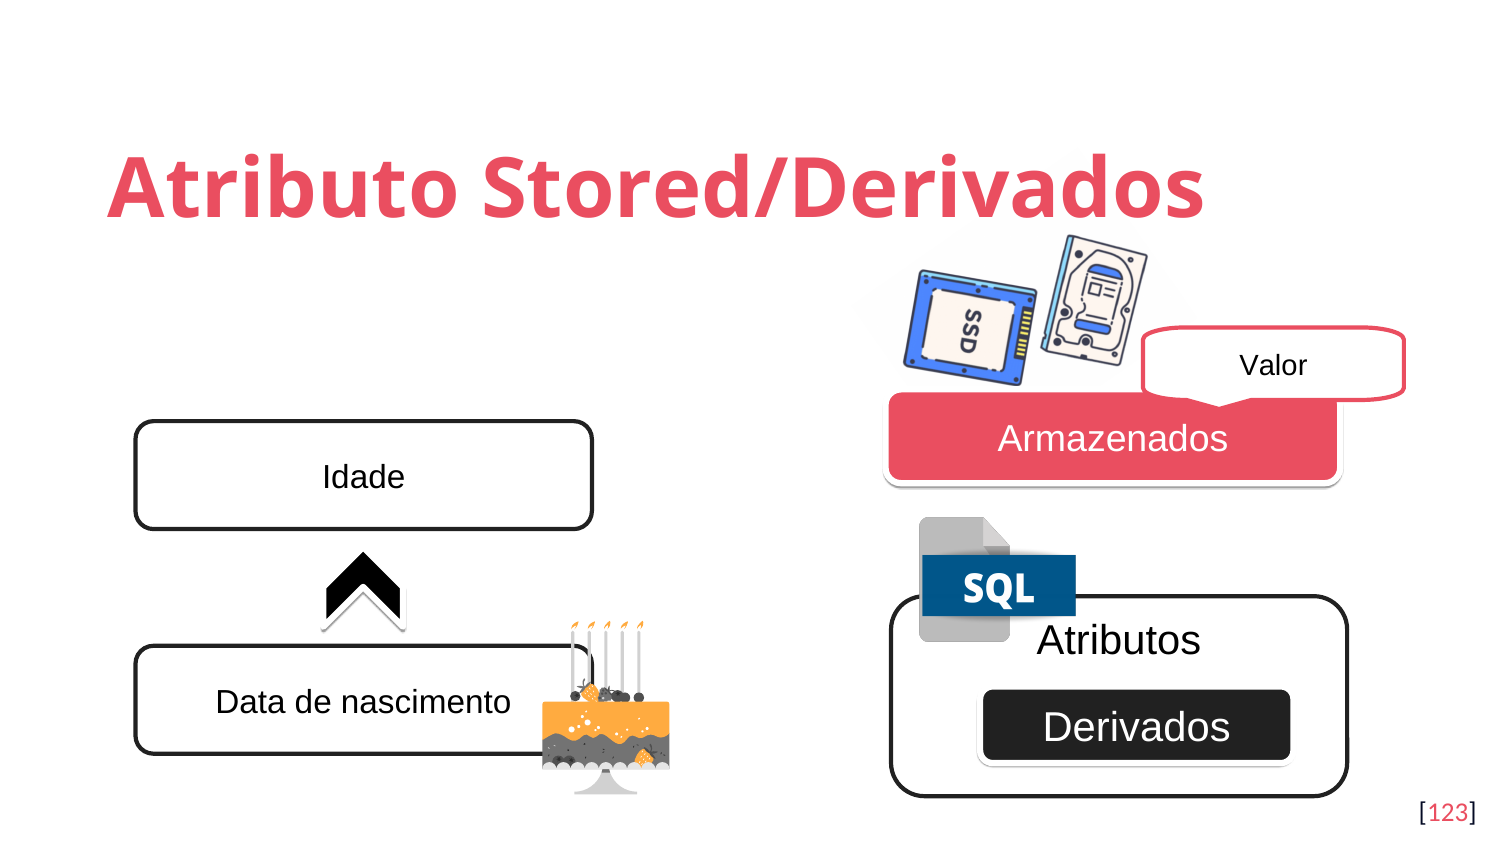

Atributo Stored/Derivados
Valor
Armazenados
Idade
Atributos
Data de nascimento
Derivados